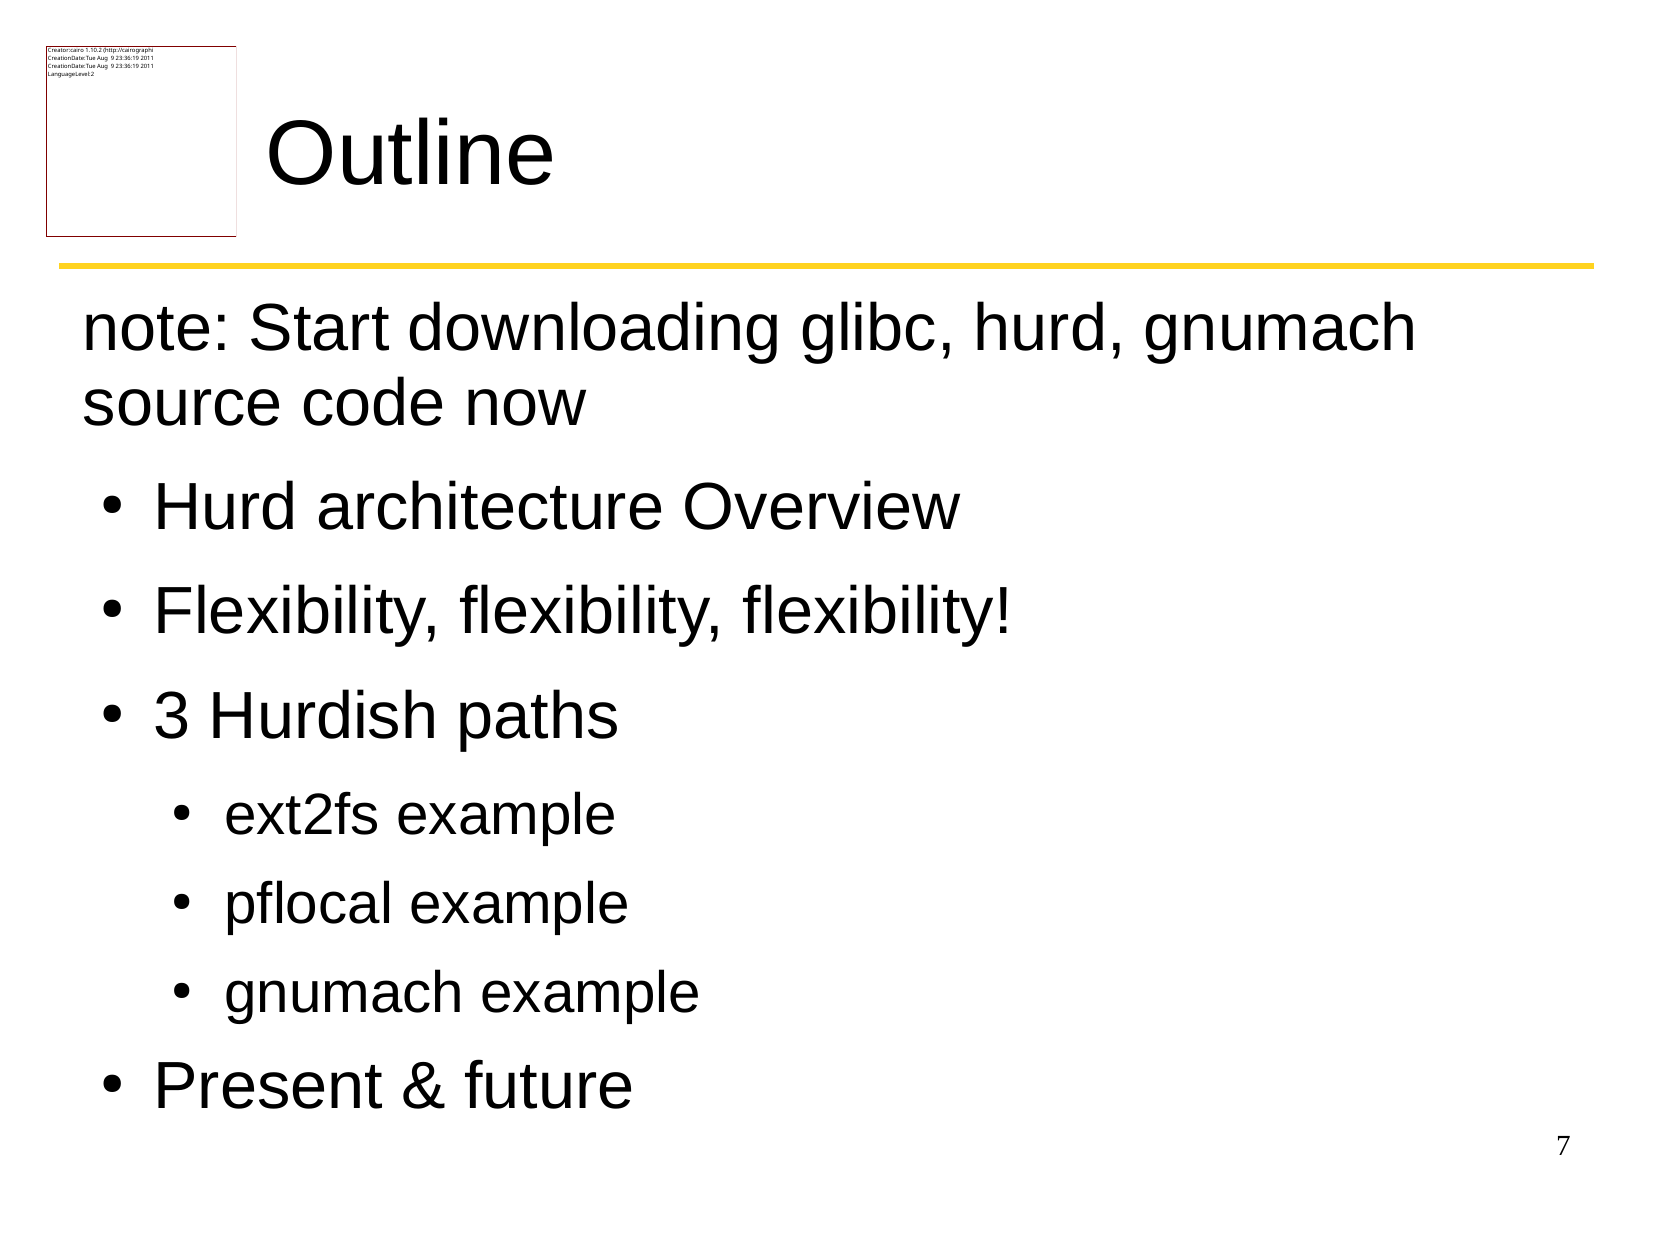

# Outline
note: Start downloading glibc, hurd, gnumach source code now
Hurd architecture Overview
Flexibility, flexibility, flexibility!
3 Hurdish paths
ext2fs example
pflocal example
gnumach example
Present & future
7